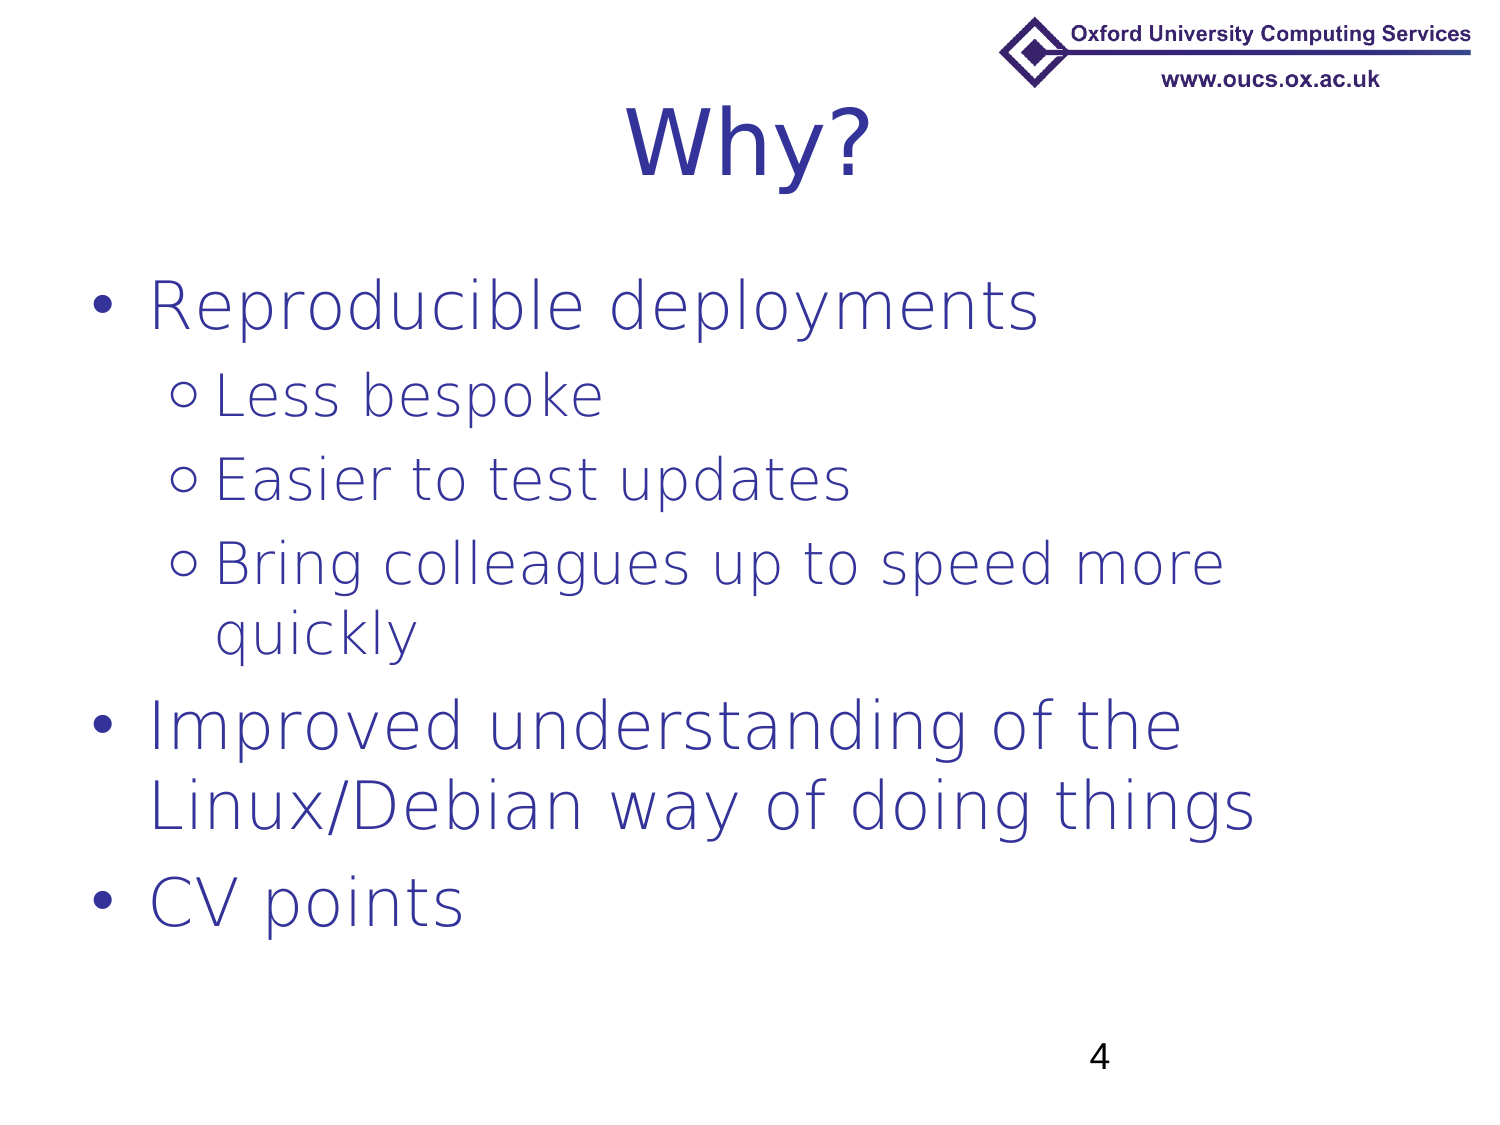

# Why?
Reproducible deployments
Less bespoke
Easier to test updates
Bring colleagues up to speed more quickly
Improved understanding of the Linux/Debian way of doing things
CV points
4